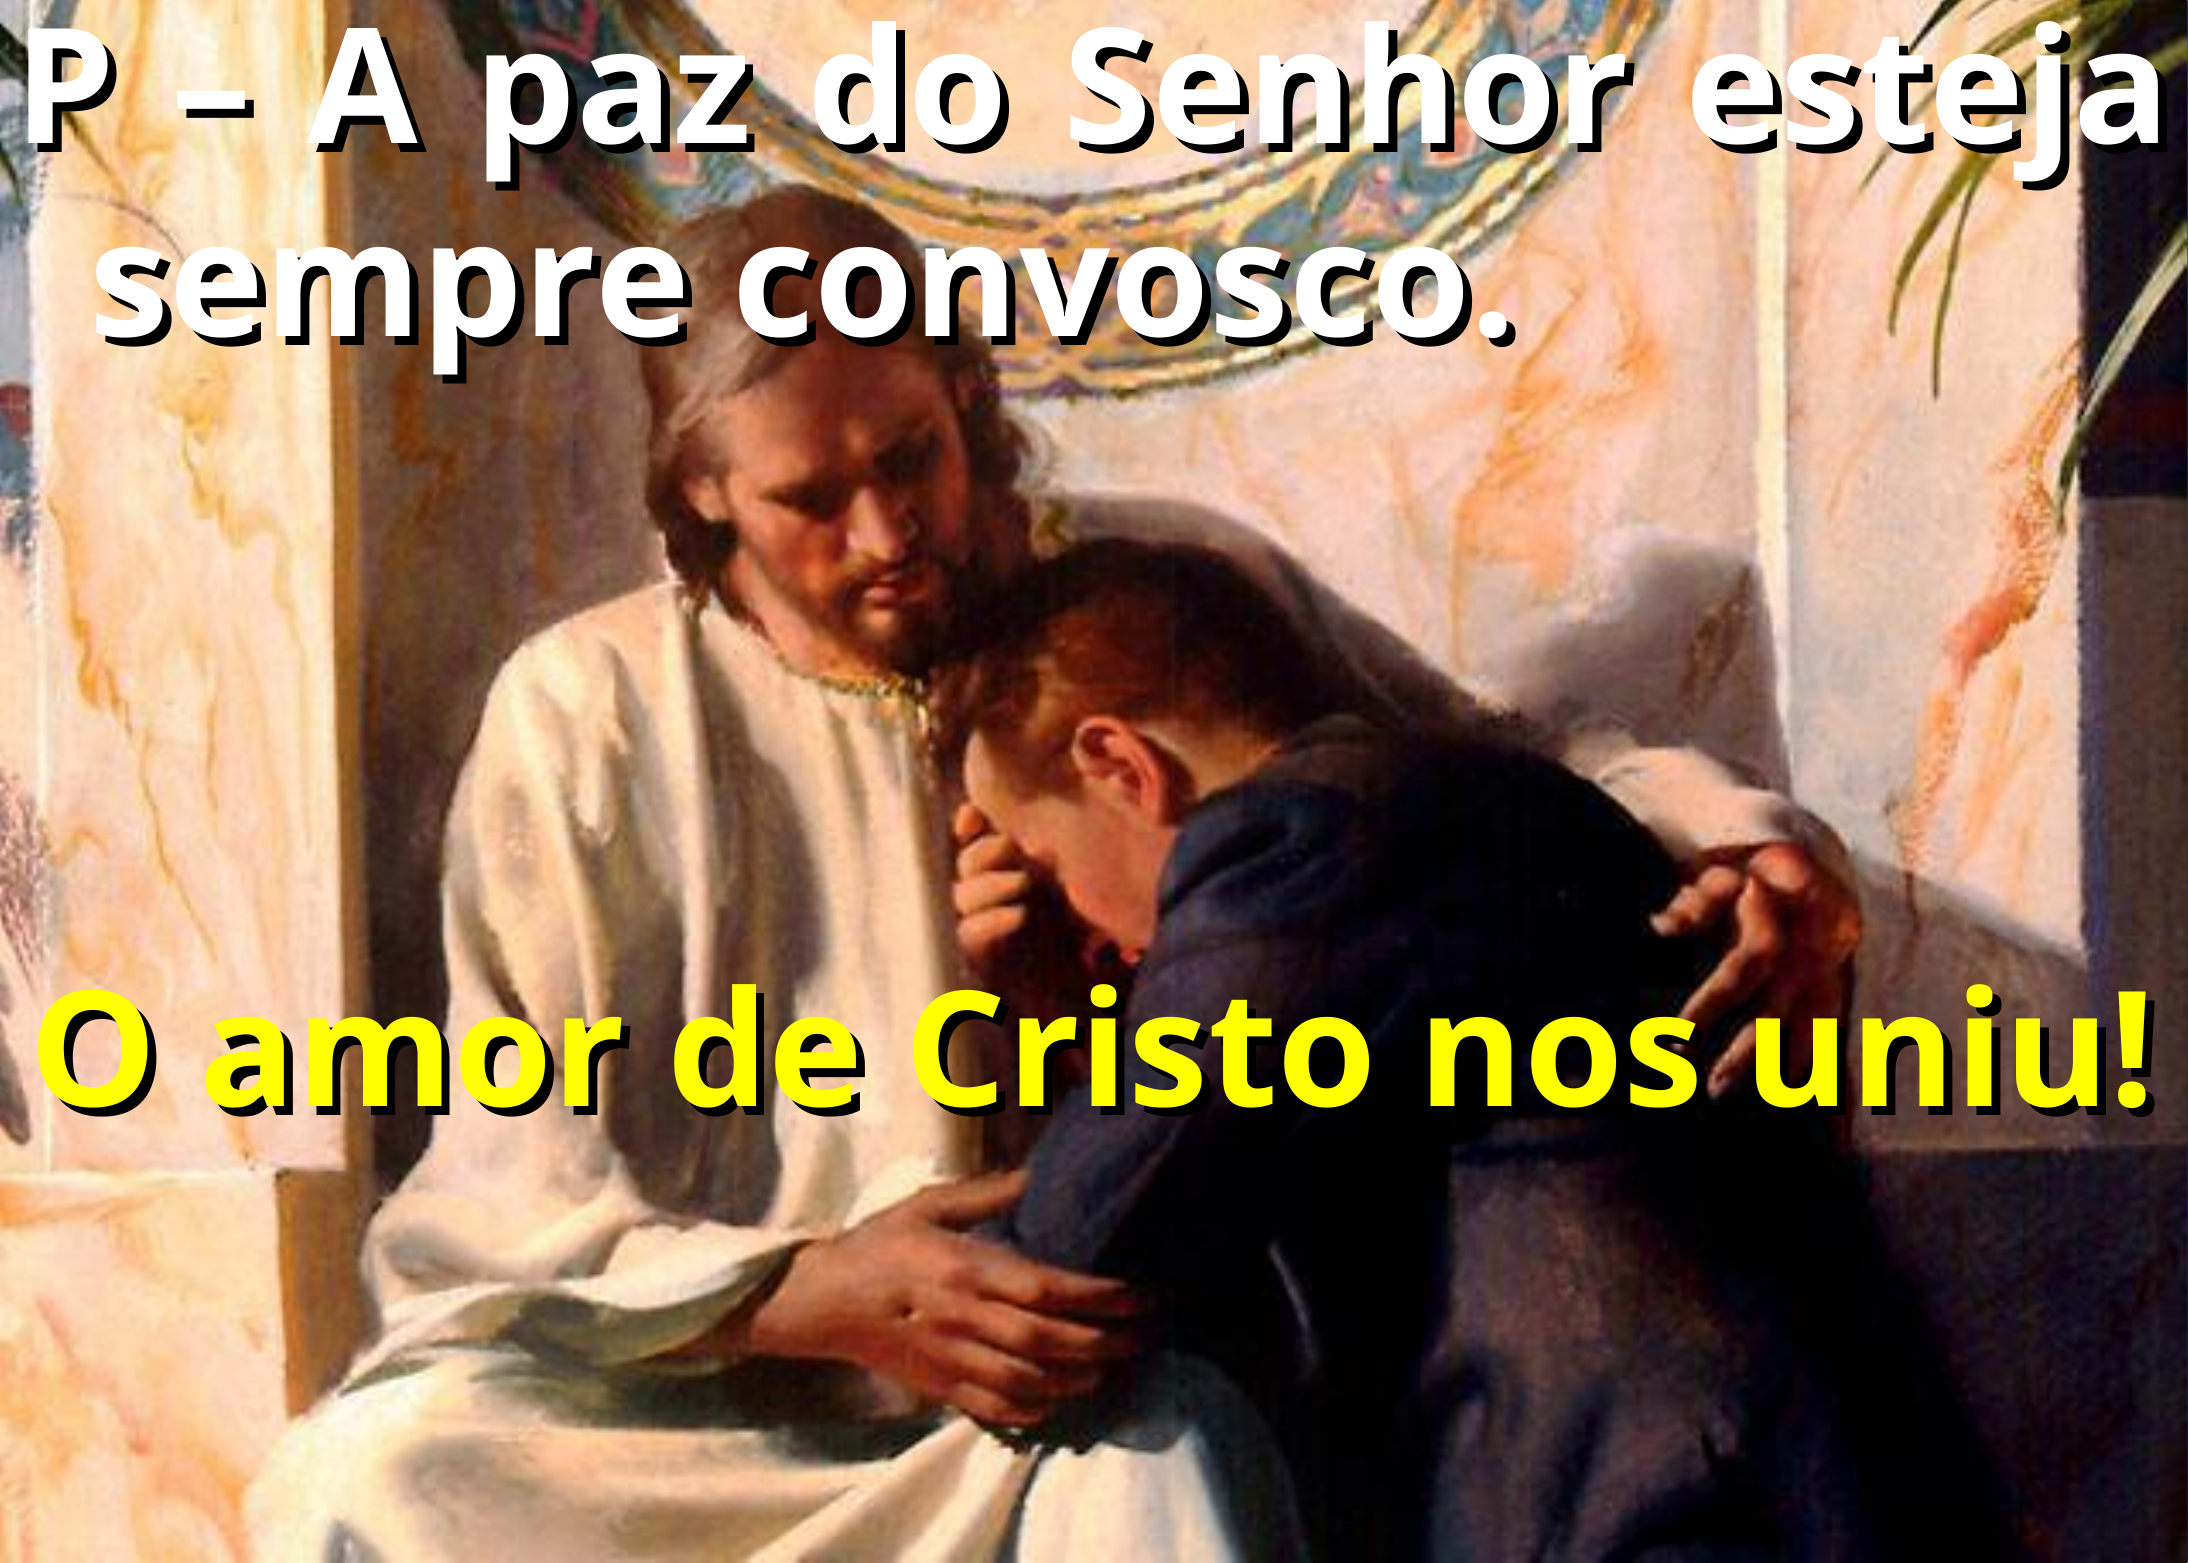

P – A paz do Senhor esteja sempre convosco.
O amor de Cristo nos uniu!